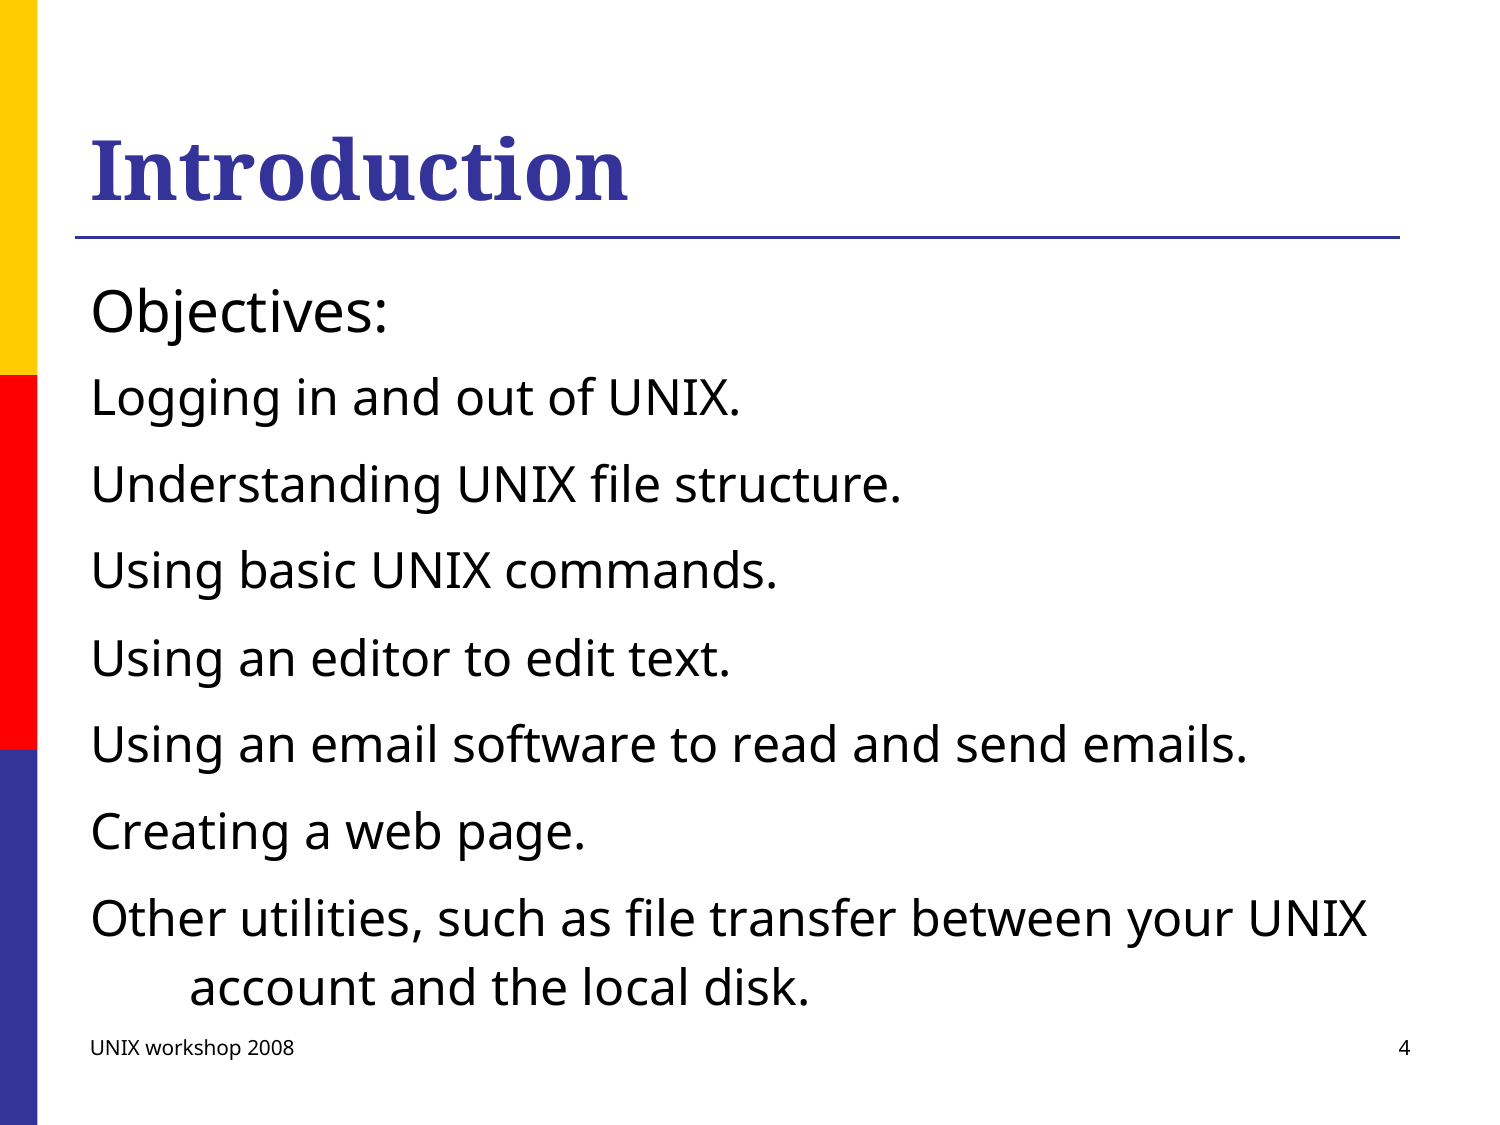

# Introduction
Objectives:
Logging in and out of UNIX.
Understanding UNIX file structure.
Using basic UNIX commands.
Using an editor to edit text.
Using an email software to read and send emails.
Creating a web page.
Other utilities, such as file transfer between your UNIX account and the local disk.
UNIX workshop 2008